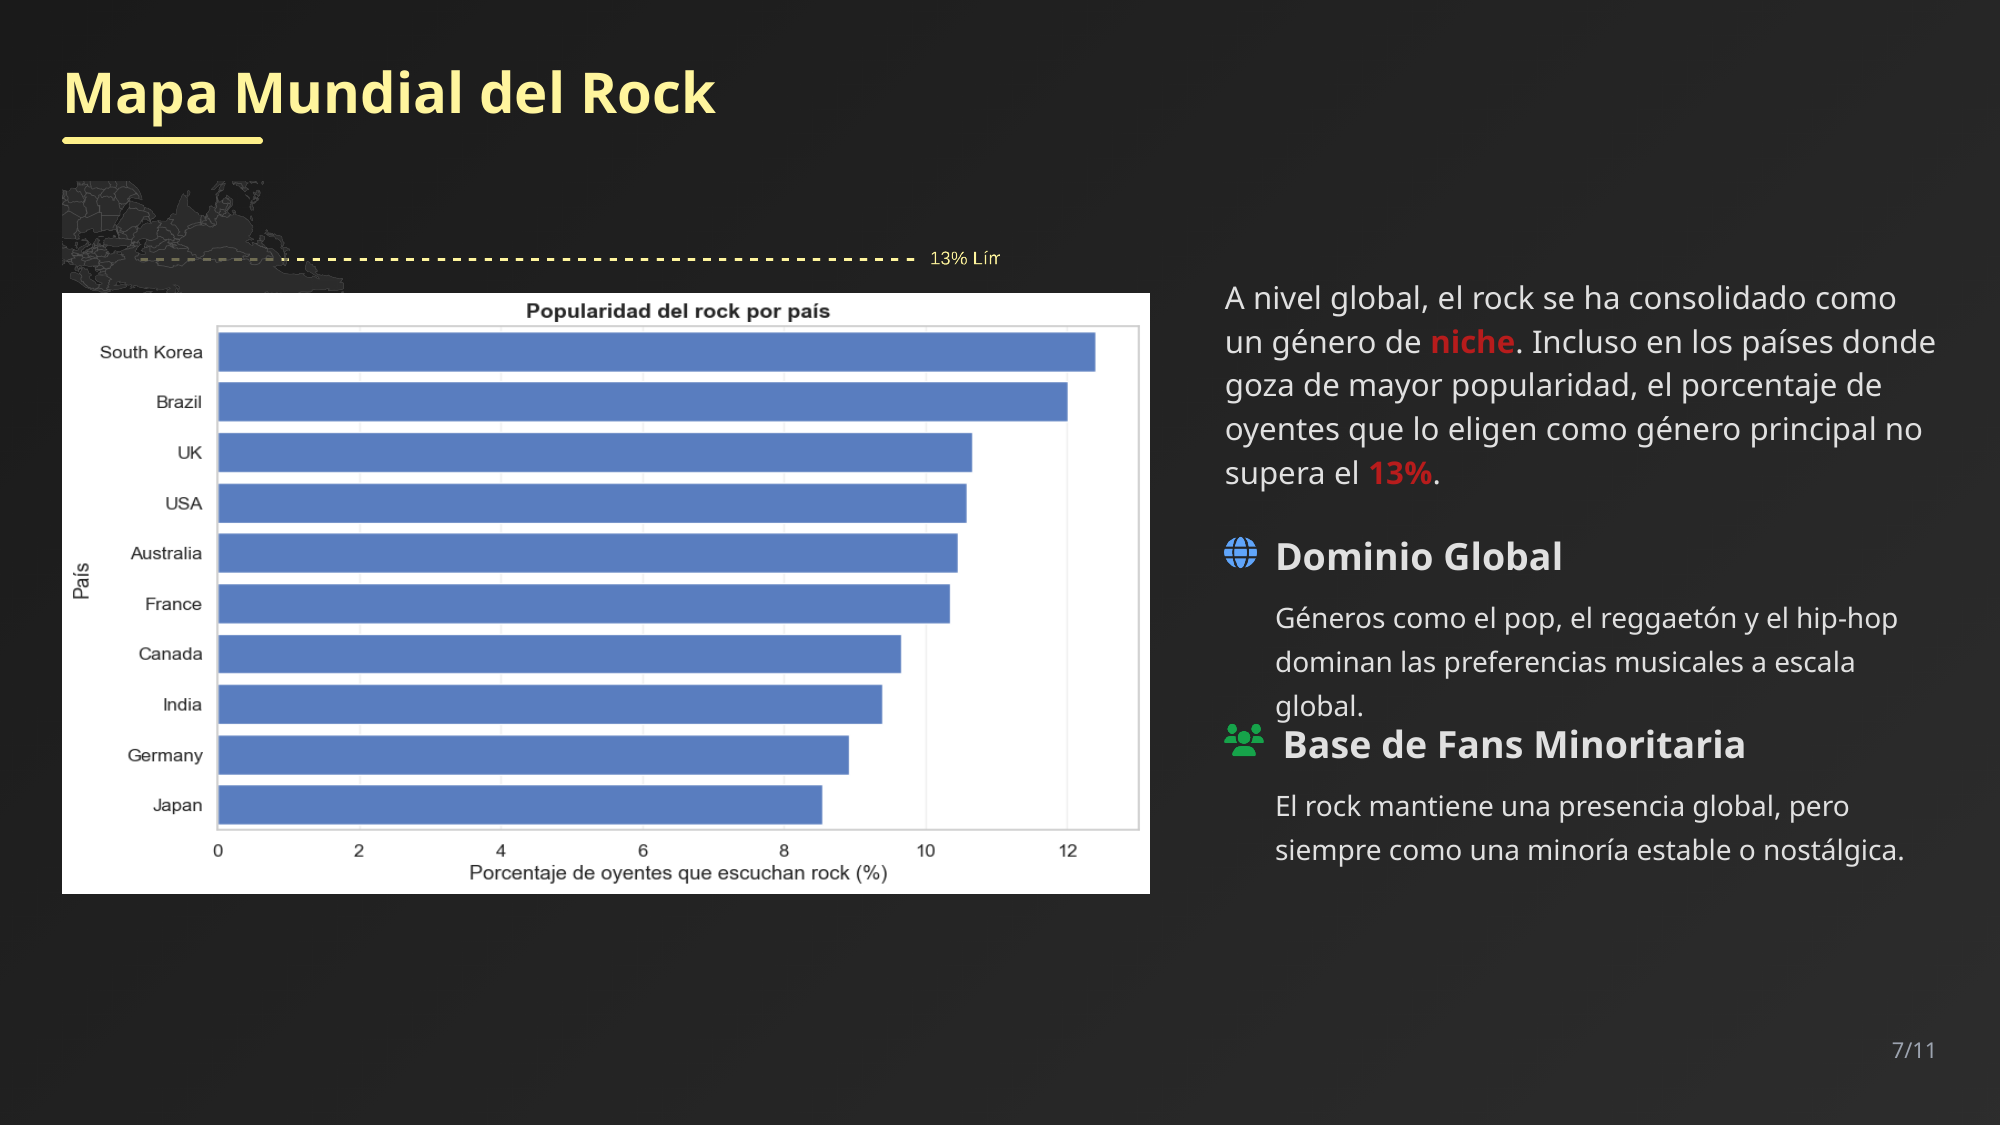

Mapa Mundial del Rock
A nivel global, el rock se ha consolidado como un género de niche. Incluso en los países donde goza de mayor popularidad, el porcentaje de oyentes que lo eligen como género principal no supera el 13%.
Dominio Global
Géneros como el pop, el reggaetón y el hip-hop dominan las preferencias musicales a escala global.
Base de Fans Minoritaria
El rock mantiene una presencia global, pero siempre como una minoría estable o nostálgica.
Más del 13%
Entre 5% y 13%
Menos del 5%
7/11